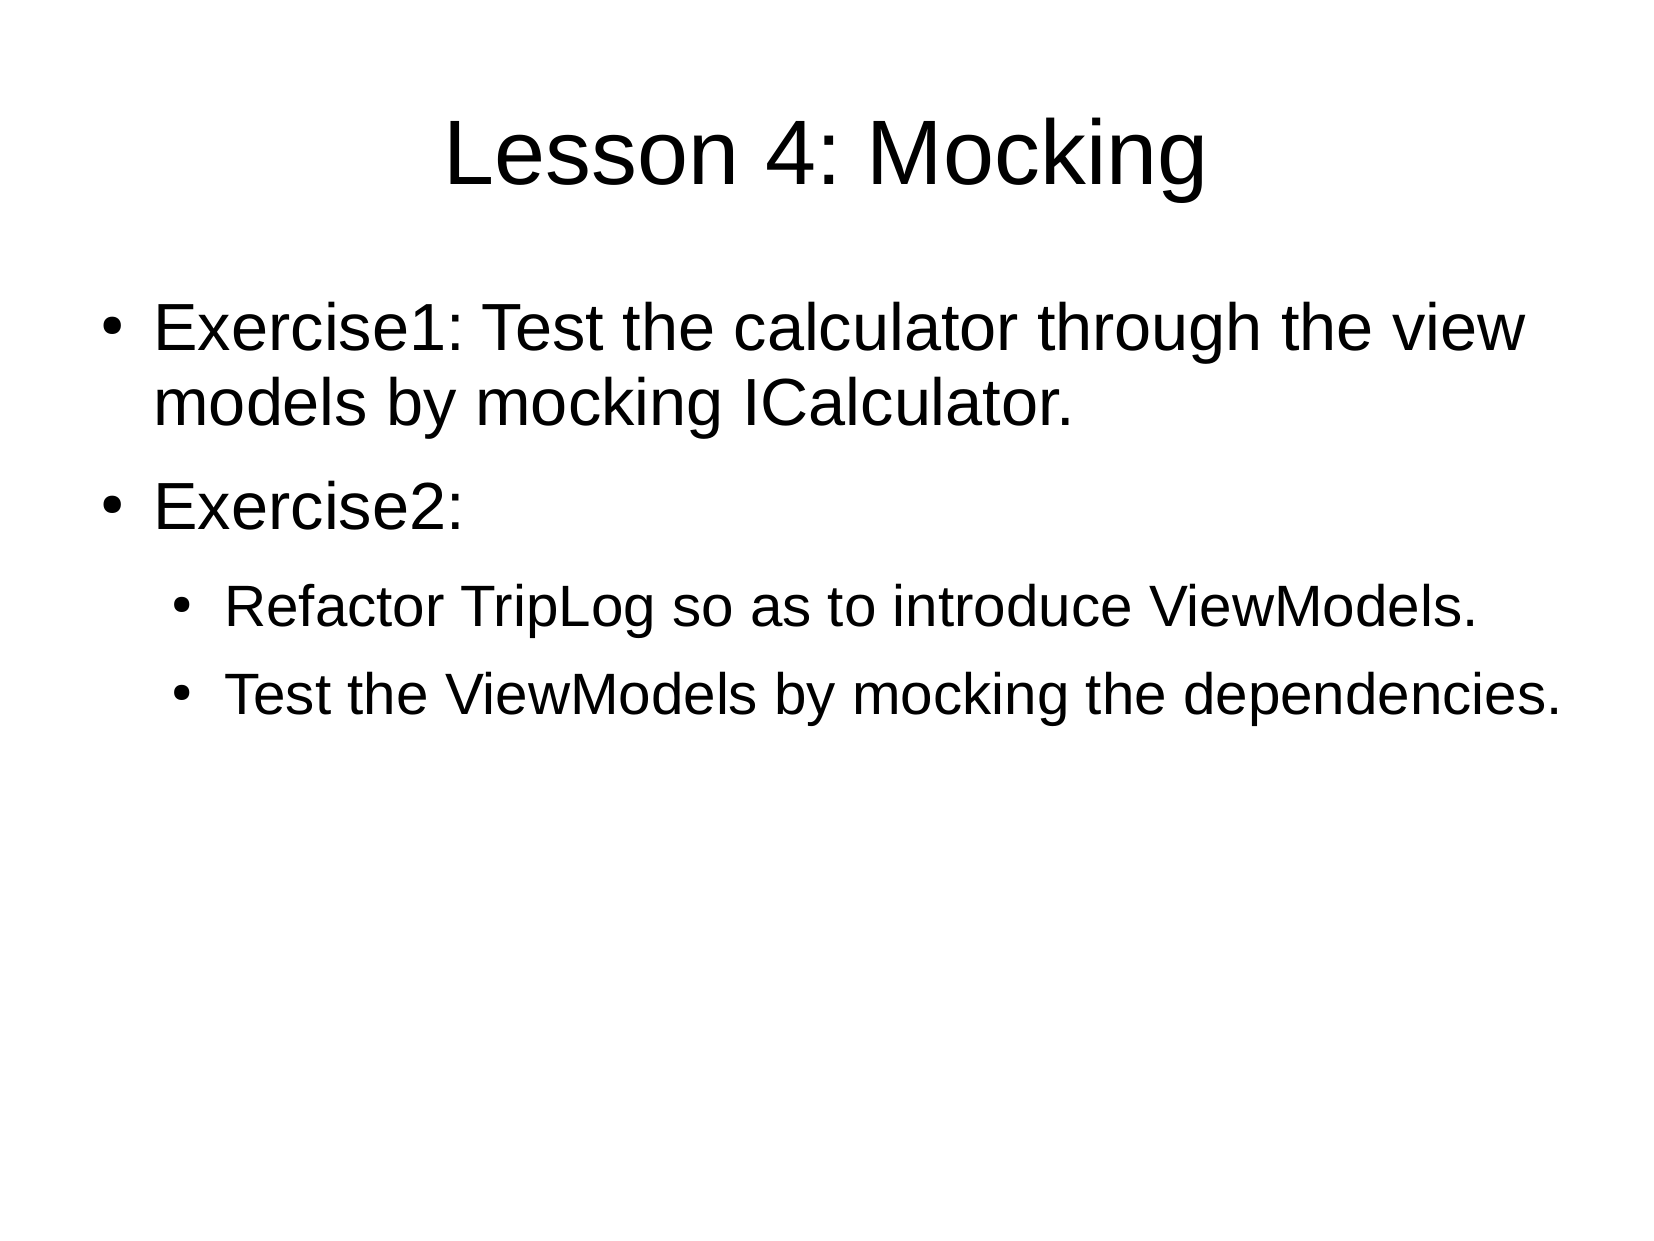

# Lesson 4: Mocking
Exercise1: Test the calculator through the view models by mocking ICalculator.
Exercise2:
Refactor TripLog so as to introduce ViewModels.
Test the ViewModels by mocking the dependencies.